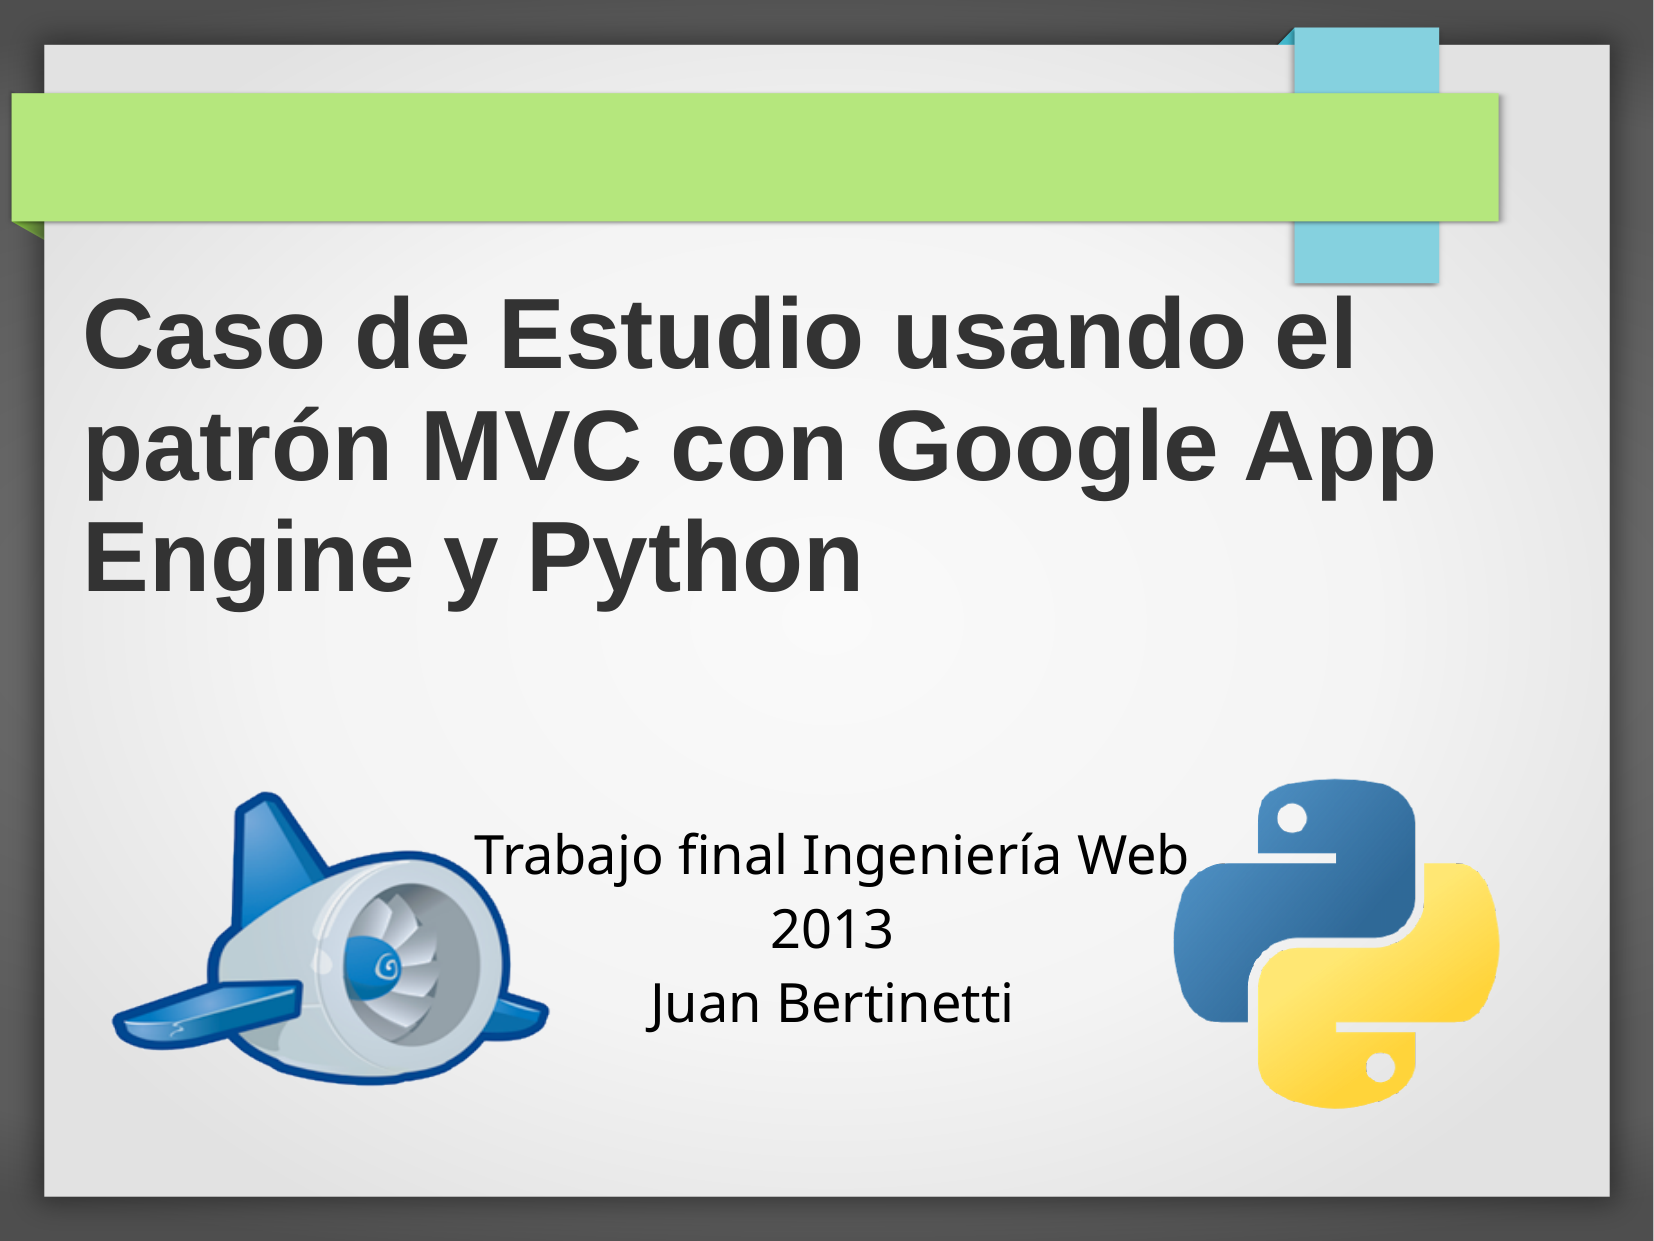

# Caso de Estudio usando el patrón MVC con Google App Engine y Python
Trabajo final Ingeniería Web
2013
Juan Bertinetti